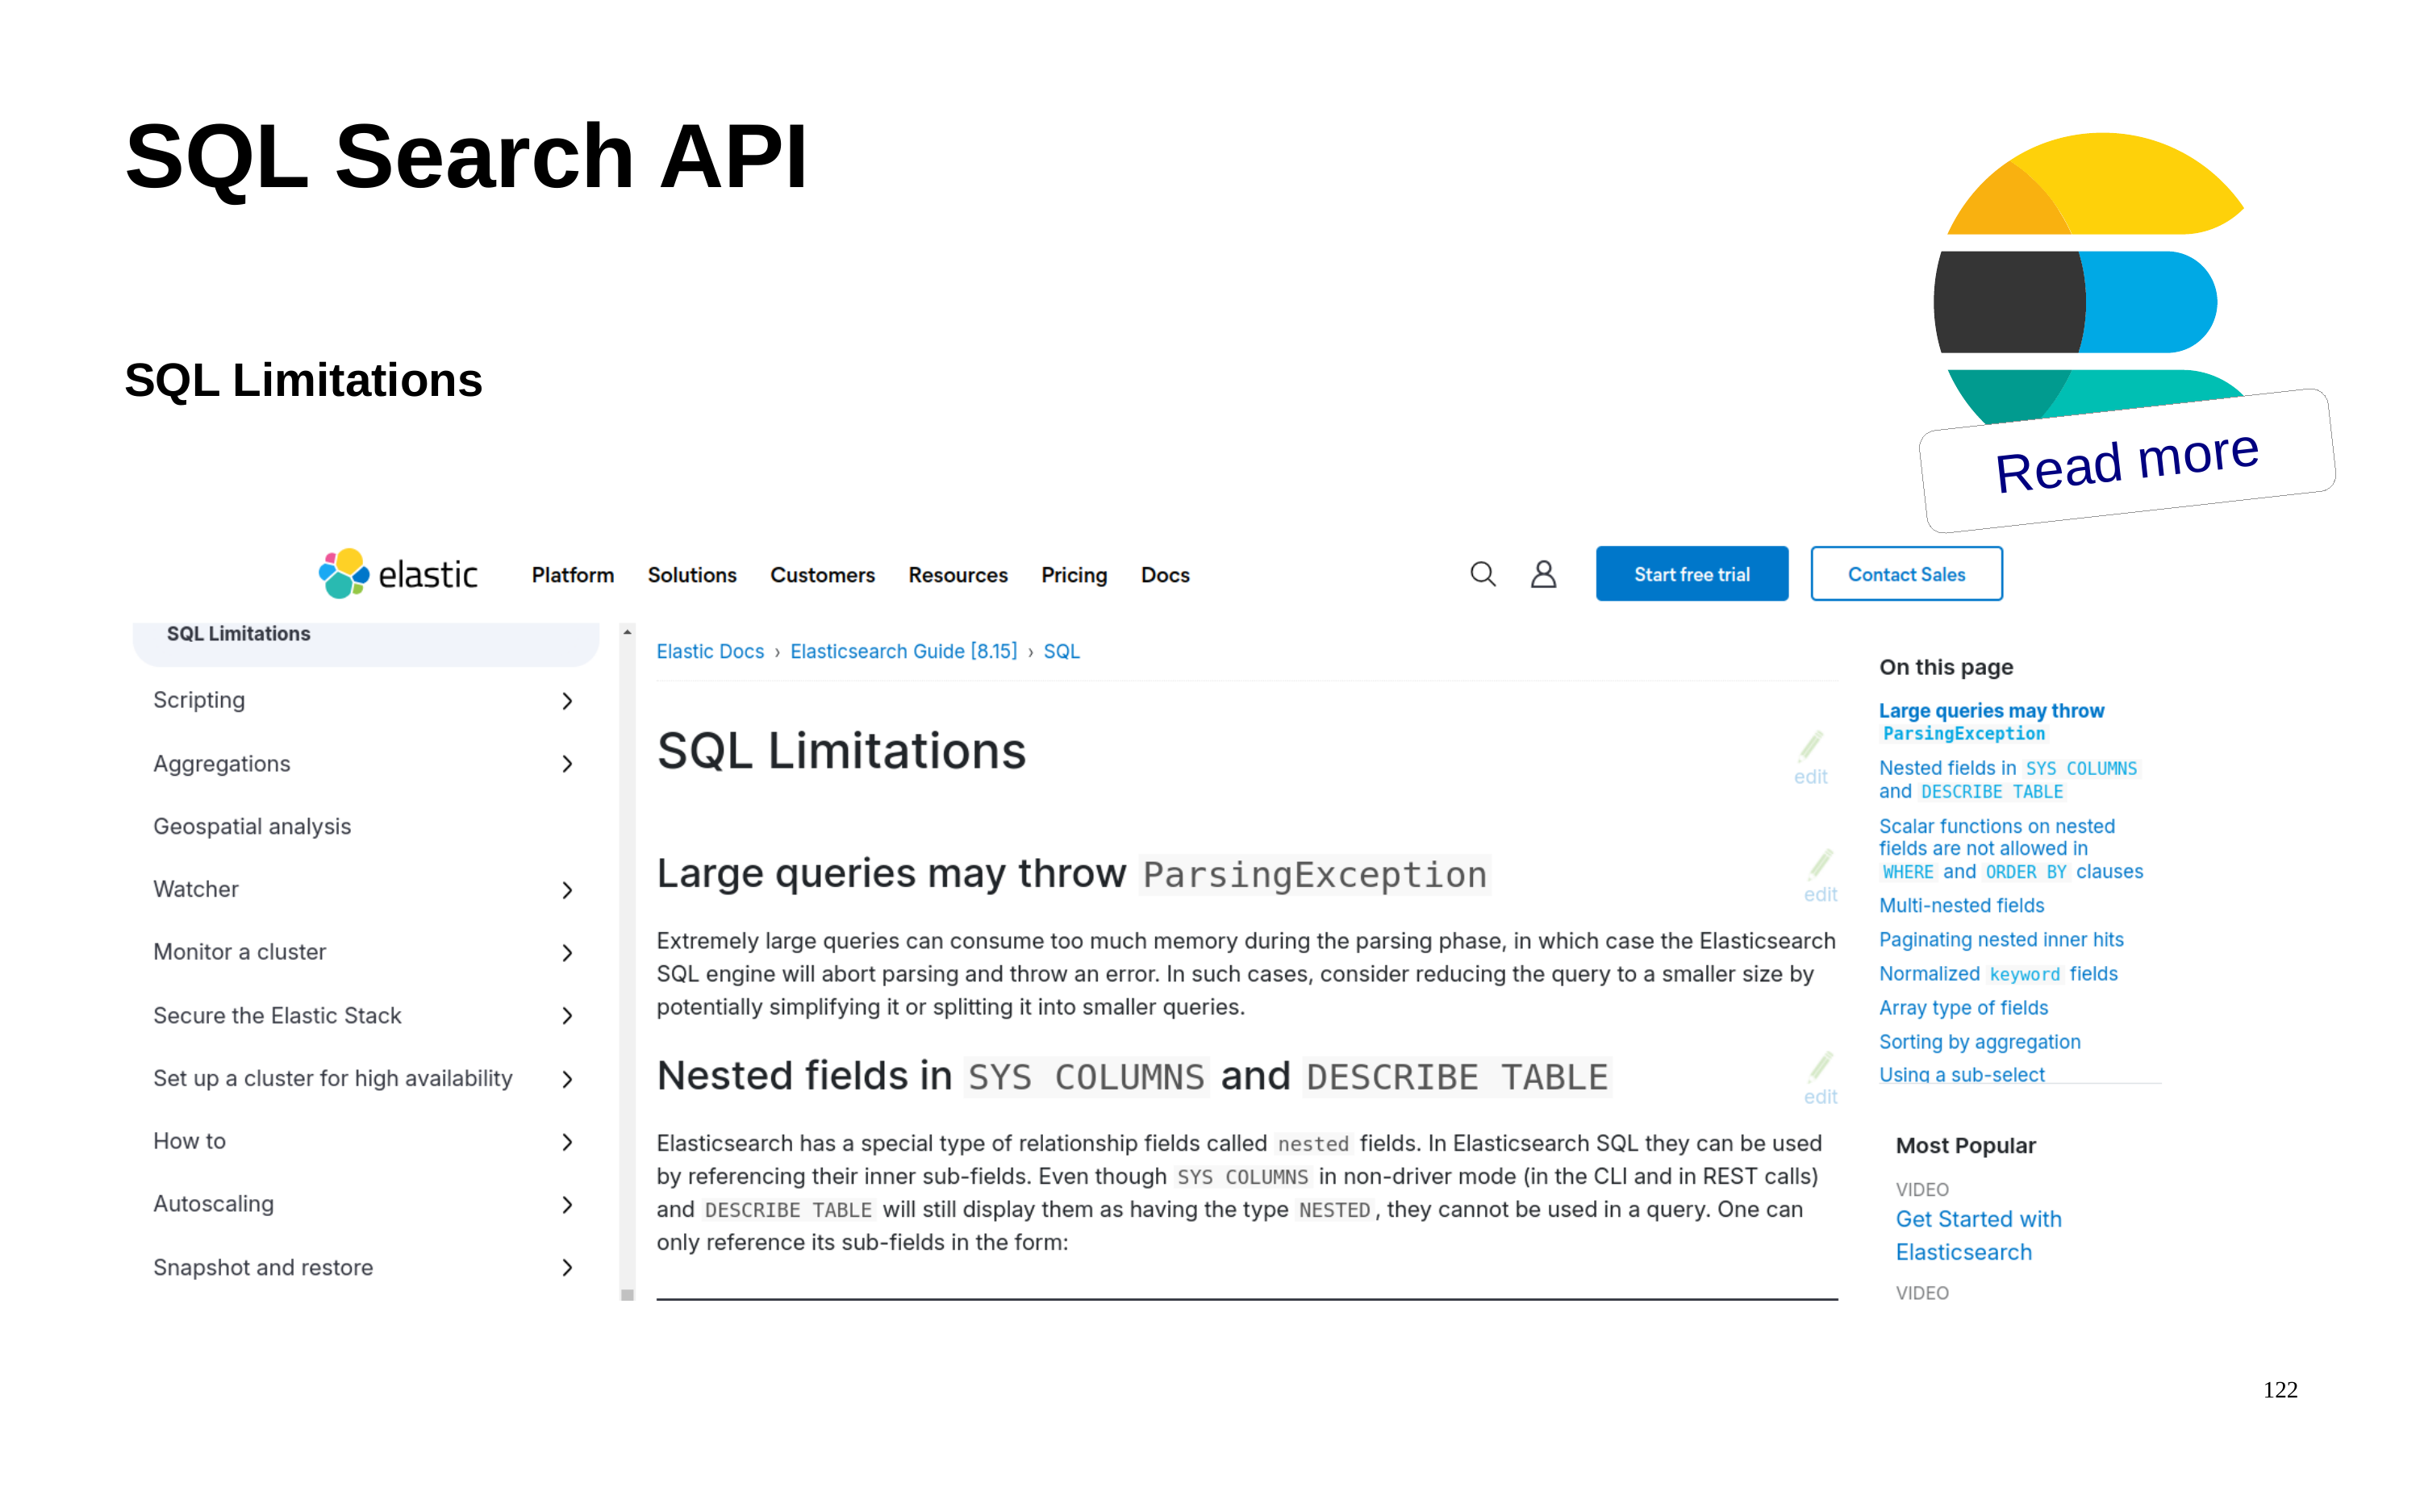

SQL Search API
SQL Limitations
Read more
122